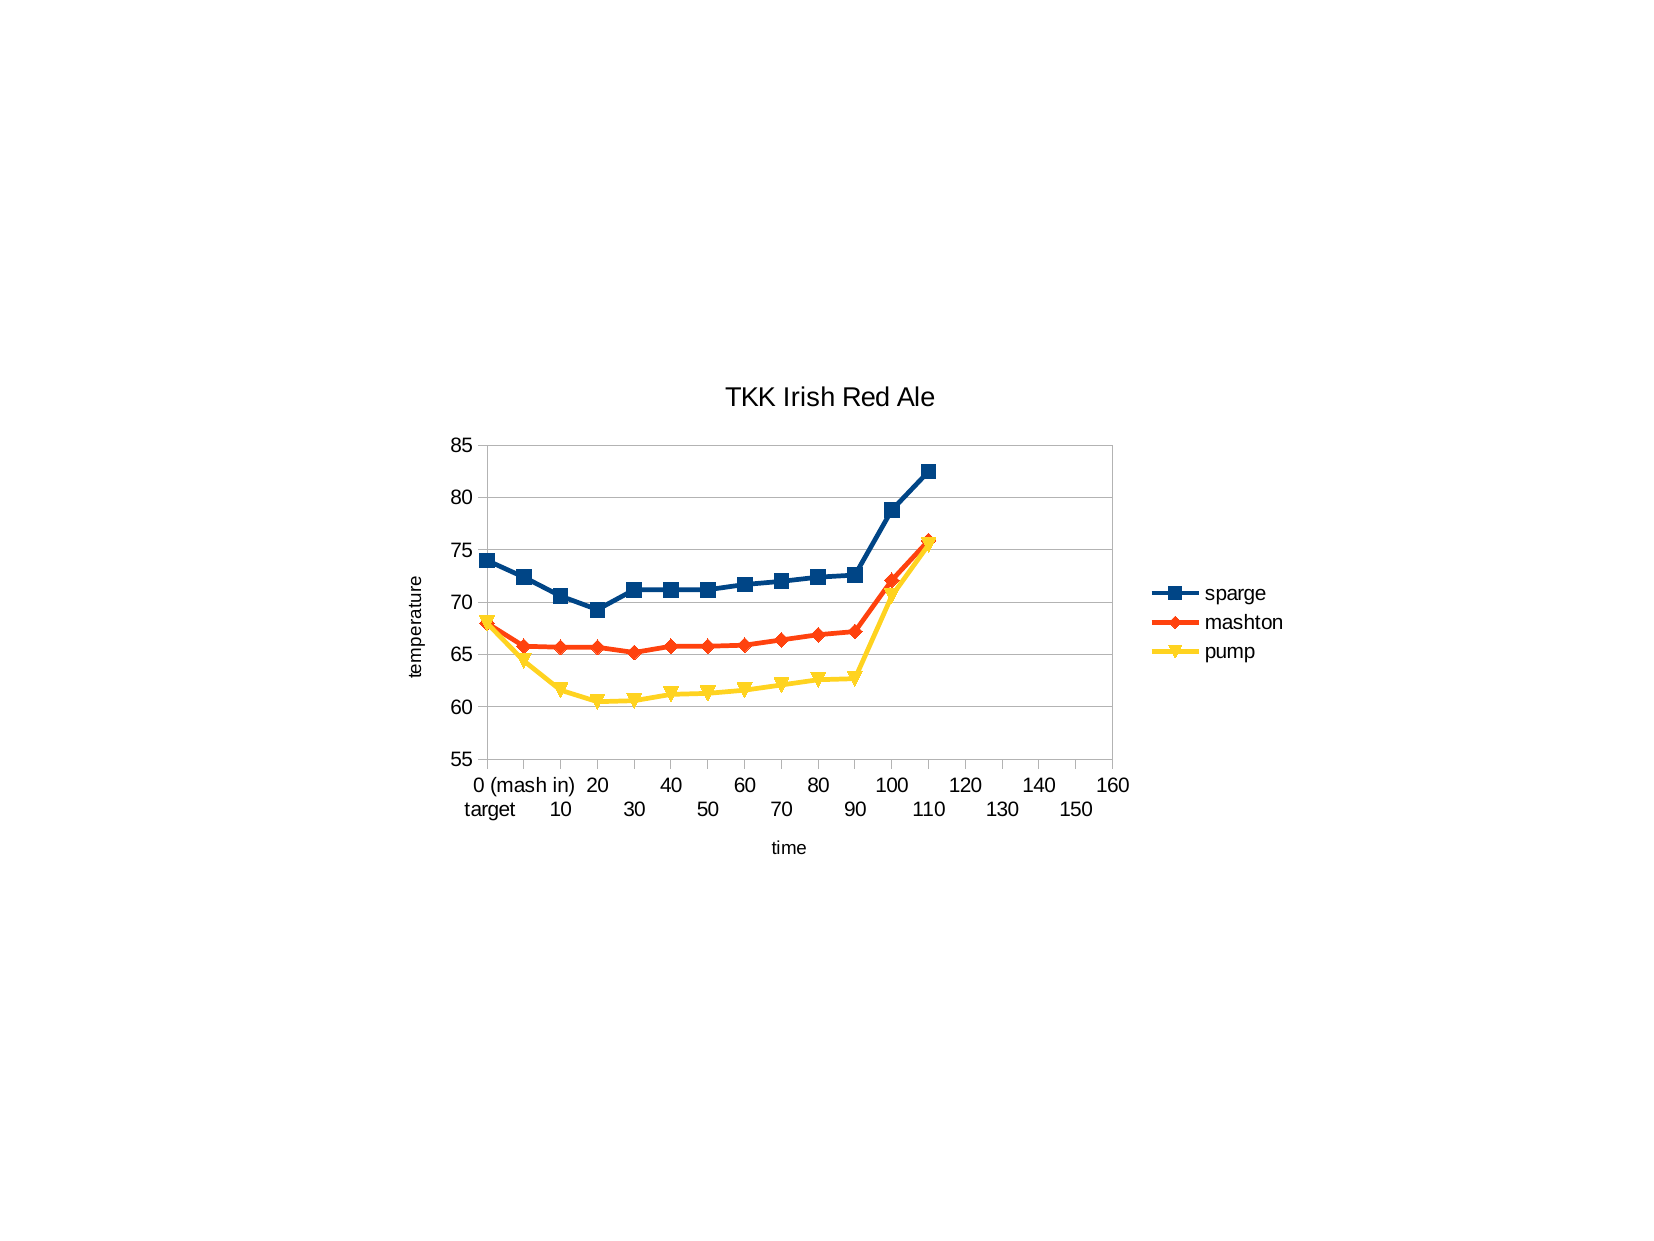

### Chart: TKK Irish Red Ale
| Category | sparge | mashton | pump |
|---|---|---|---|
| target | 74.0 | 68.0 | 68.0 |
| 0 (mash in) | 72.4 | 65.8 | 64.4 |
| 10 | 70.6 | 65.7 | 61.6 |
| 20 | 69.3 | 65.7 | 60.5 |
| 30 | 71.2 | 65.2 | 60.6 |
| 40 | 71.2 | 65.8 | 61.2 |
| 50 | 71.2 | 65.8 | 61.3 |
| 60 | 71.7 | 65.9 | 61.6 |
| 70 | 72.0 | 66.4 | 62.1 |
| 80 | 72.4 | 66.9 | 62.6 |
| 90 | 72.6 | 67.2 | 62.7 |
| 100 | 78.8 | 72.1 | 70.6 |
| 110 | 82.5 | 75.9 | 75.5 |
| 120 | None | None | None |
| 130 | None | None | None |
| 140 | None | None | None |
| 150 | None | None | None |
| 160 | None | None | None |